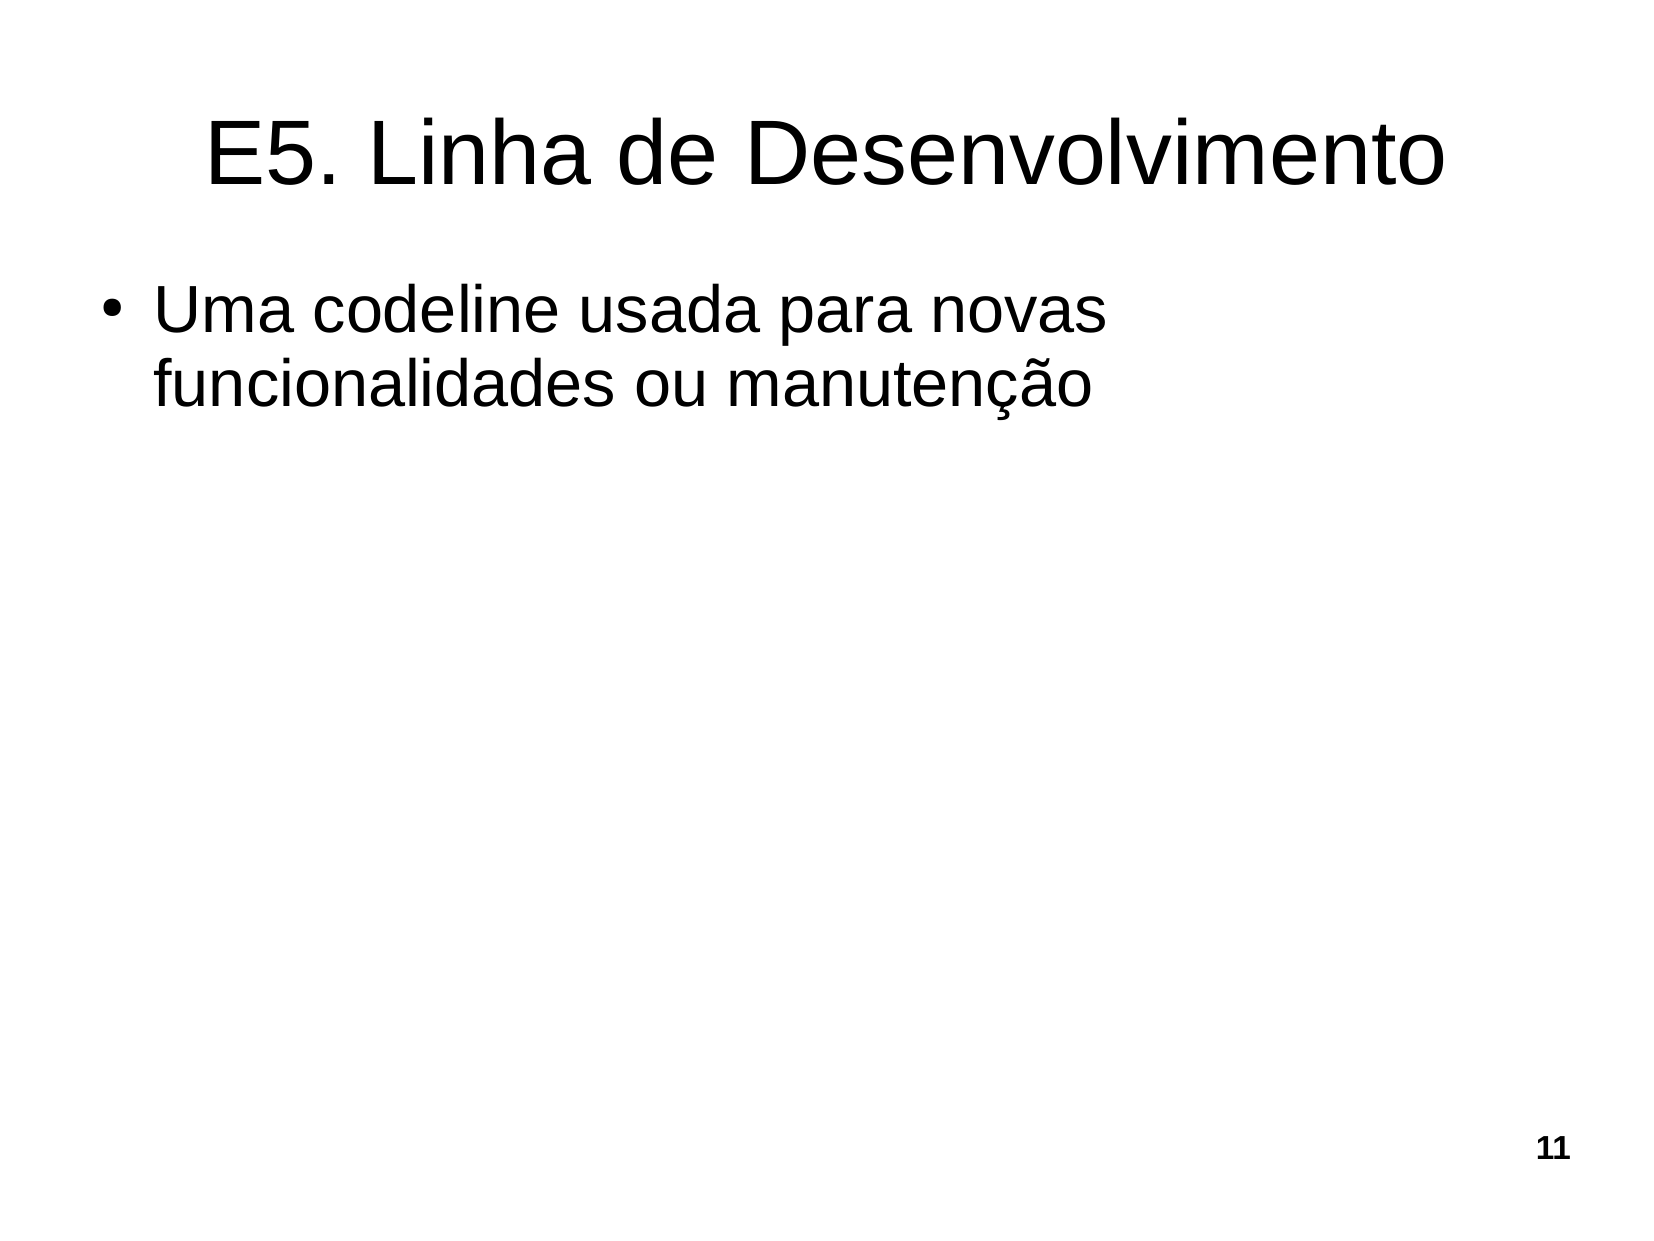

# E5. Linha de Desenvolvimento
Uma codeline usada para novas funcionalidades ou manutenção
11